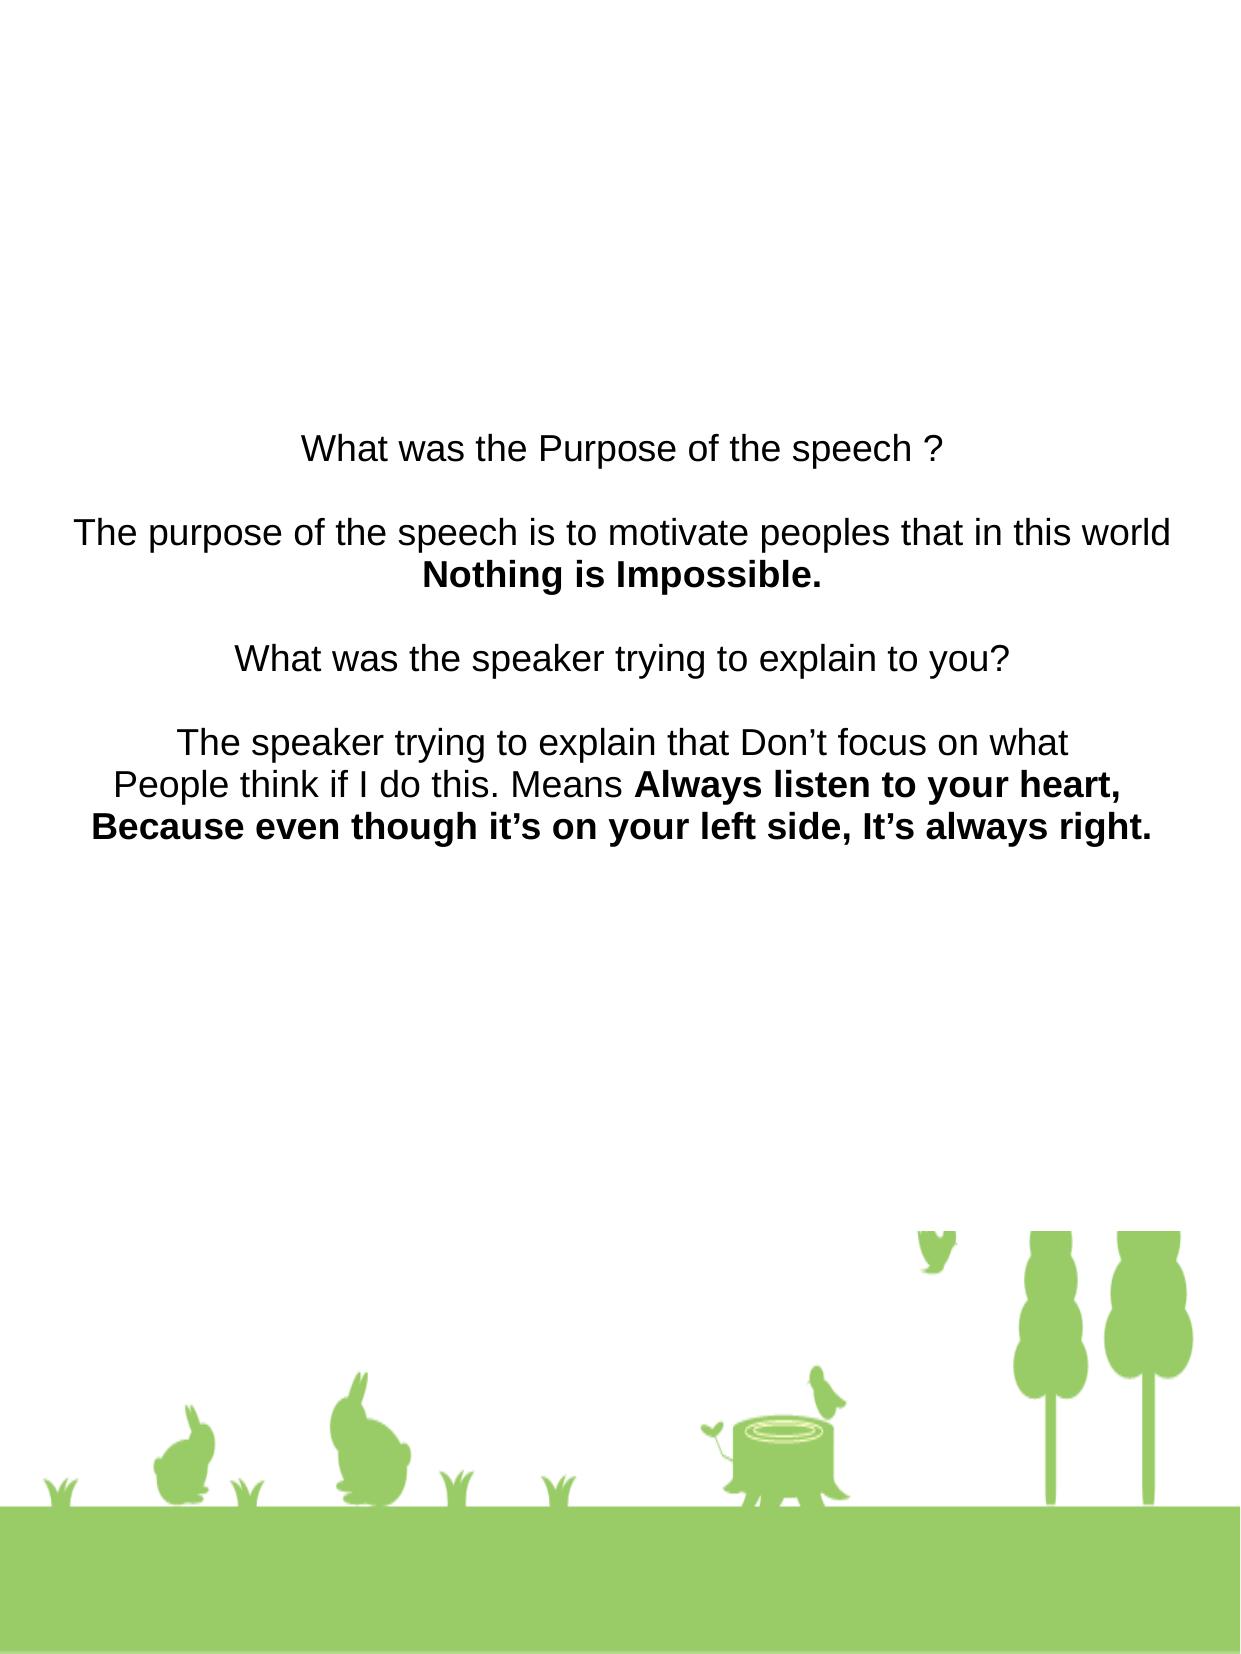

What was the Purpose of the speech ?
The purpose of the speech is to motivate peoples that in this world
Nothing is Impossible.
What was the speaker trying to explain to you?
The speaker trying to explain that Don’t focus on what
People think if I do this. Means Always listen to your heart,
Because even though it’s on your left side, It’s always right.